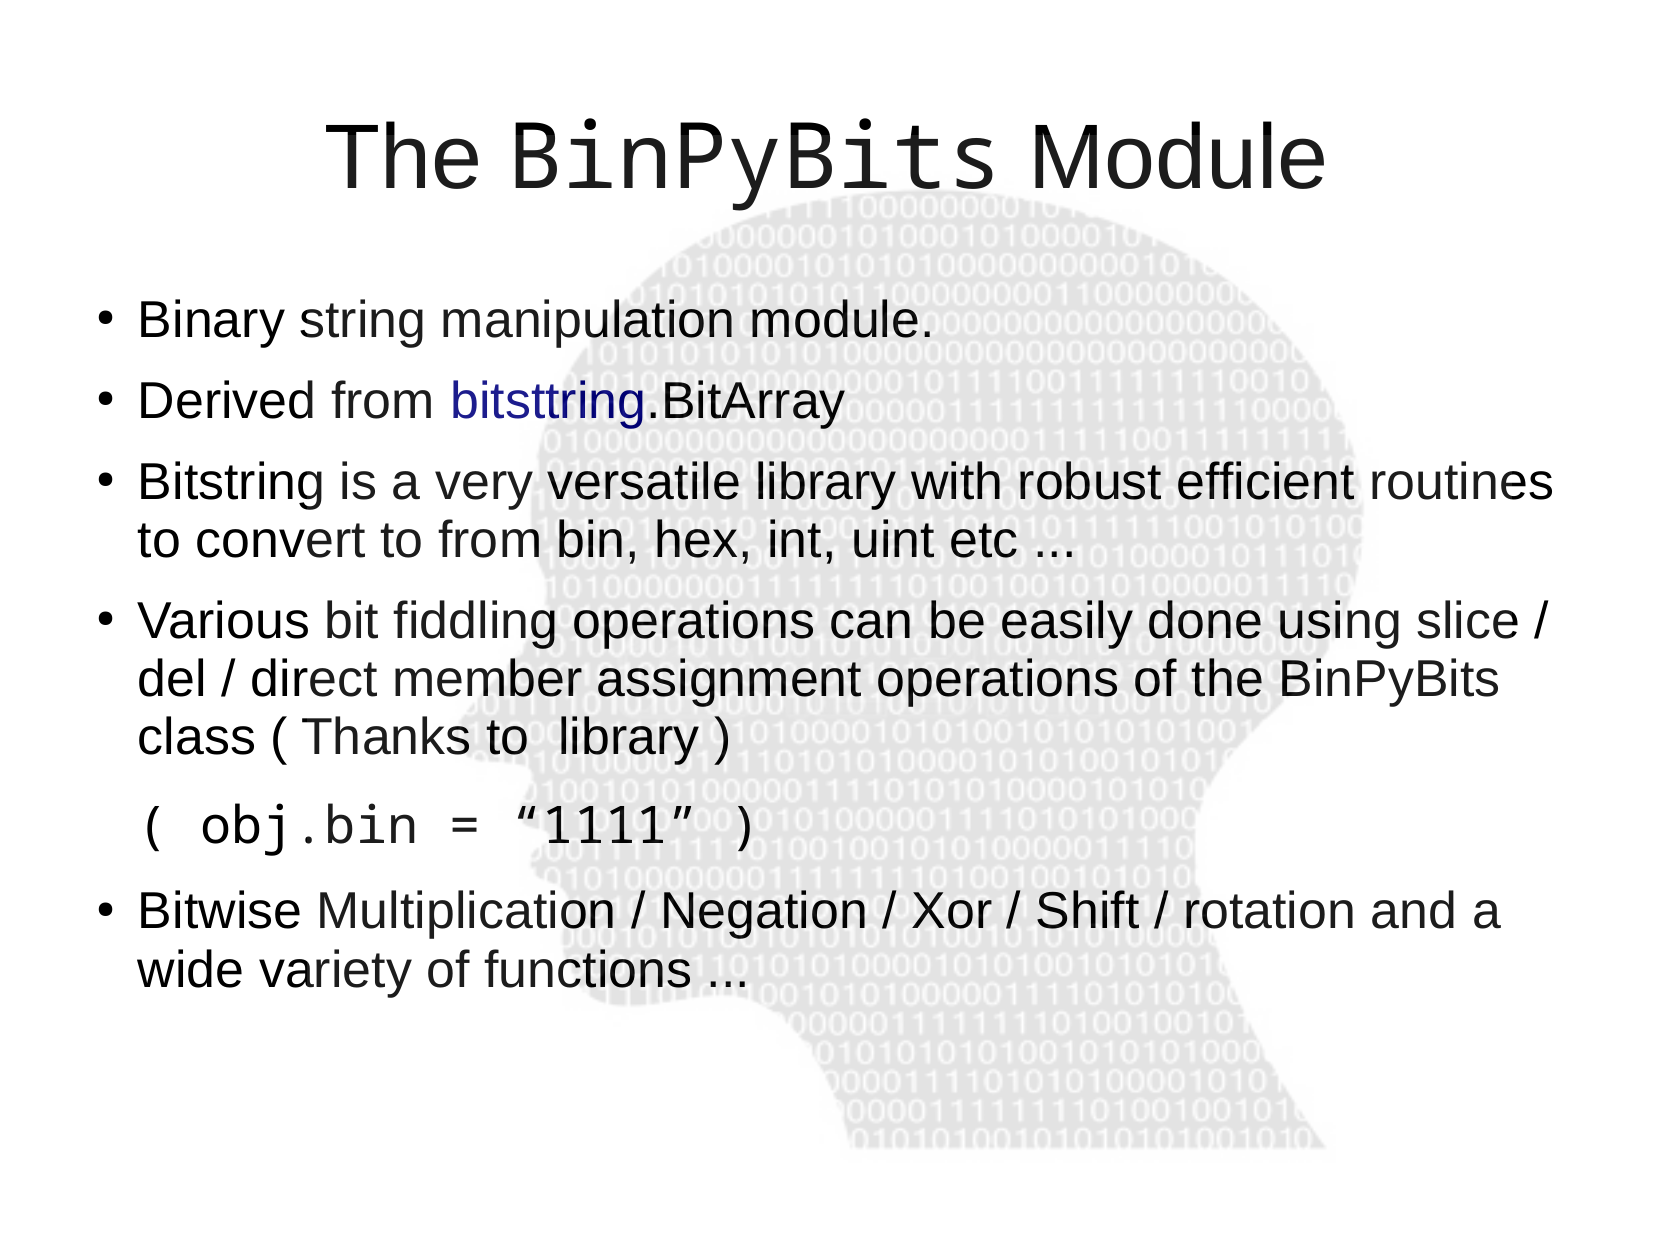

# The BinPyBits Module
Binary string manipulation module.
Derived from bitsttring.BitArray
Bitstring is a very versatile library with robust efficient routines to convert to from bin, hex, int, uint etc ...
Various bit fiddling operations can be easily done using slice / del / direct member assignment operations of the BinPyBits class ( Thanks to library )
( obj.bin = “1111” )
Bitwise Multiplication / Negation / Xor / Shift / rotation and a wide variety of functions ...